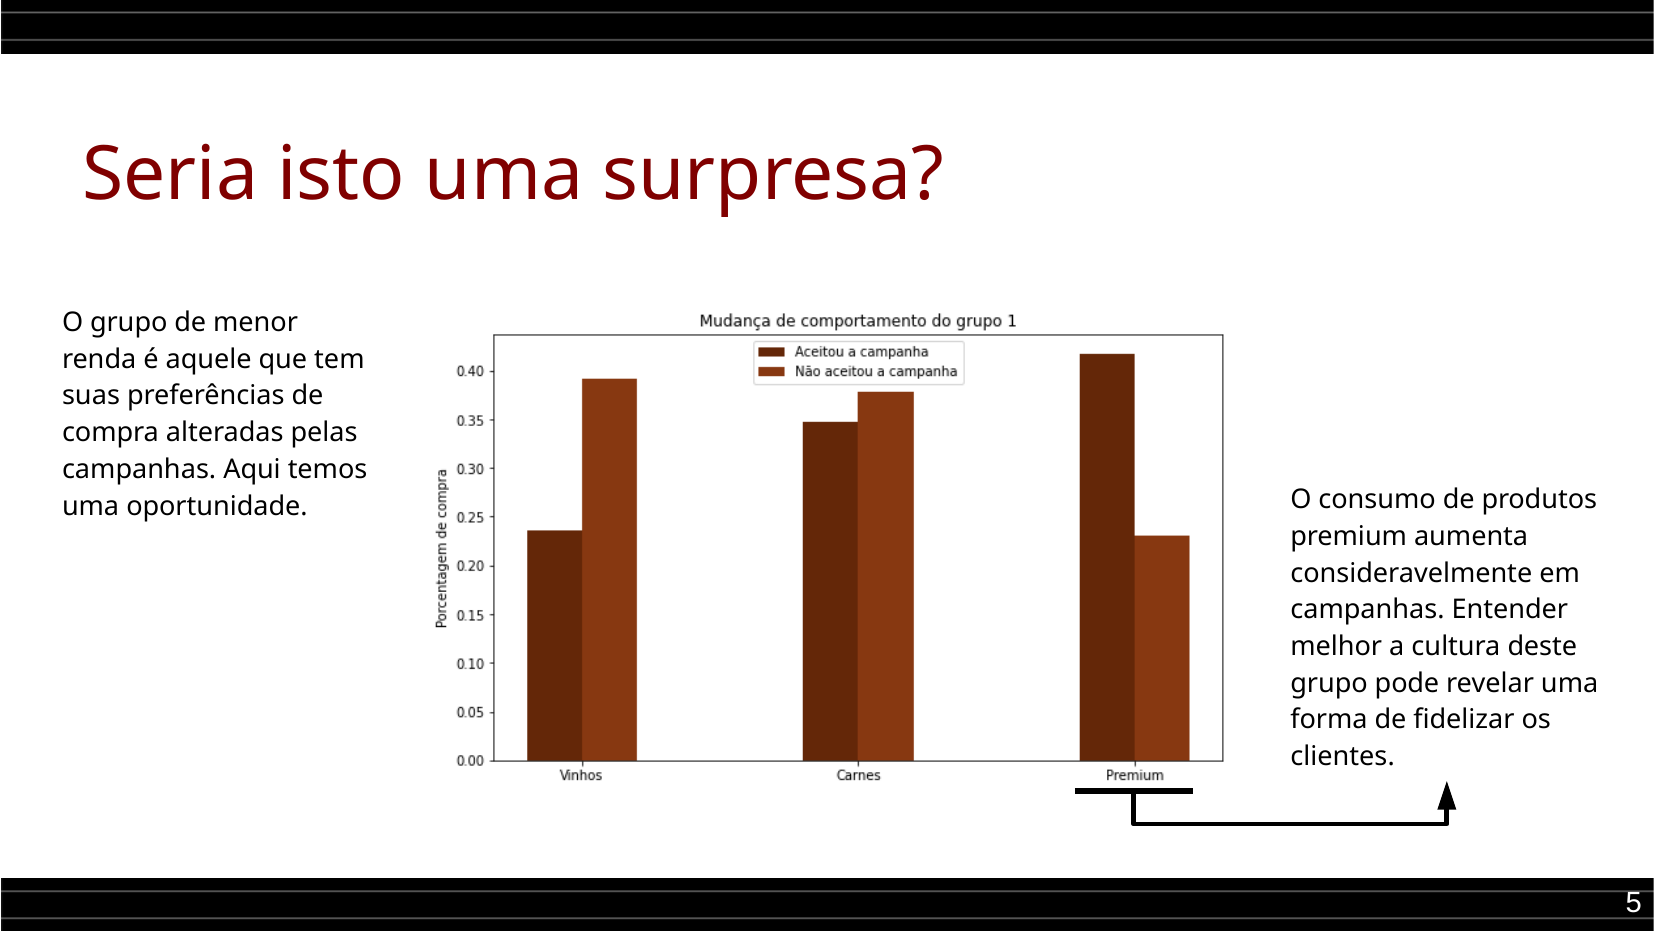

# Seria isto uma surpresa?
O grupo de menor renda é aquele que tem suas preferências de compra alteradas pelas campanhas. Aqui temos uma oportunidade.
O consumo de produtos premium aumenta consideravelmente em campanhas. Entender melhor a cultura deste grupo pode revelar uma forma de fidelizar os clientes.